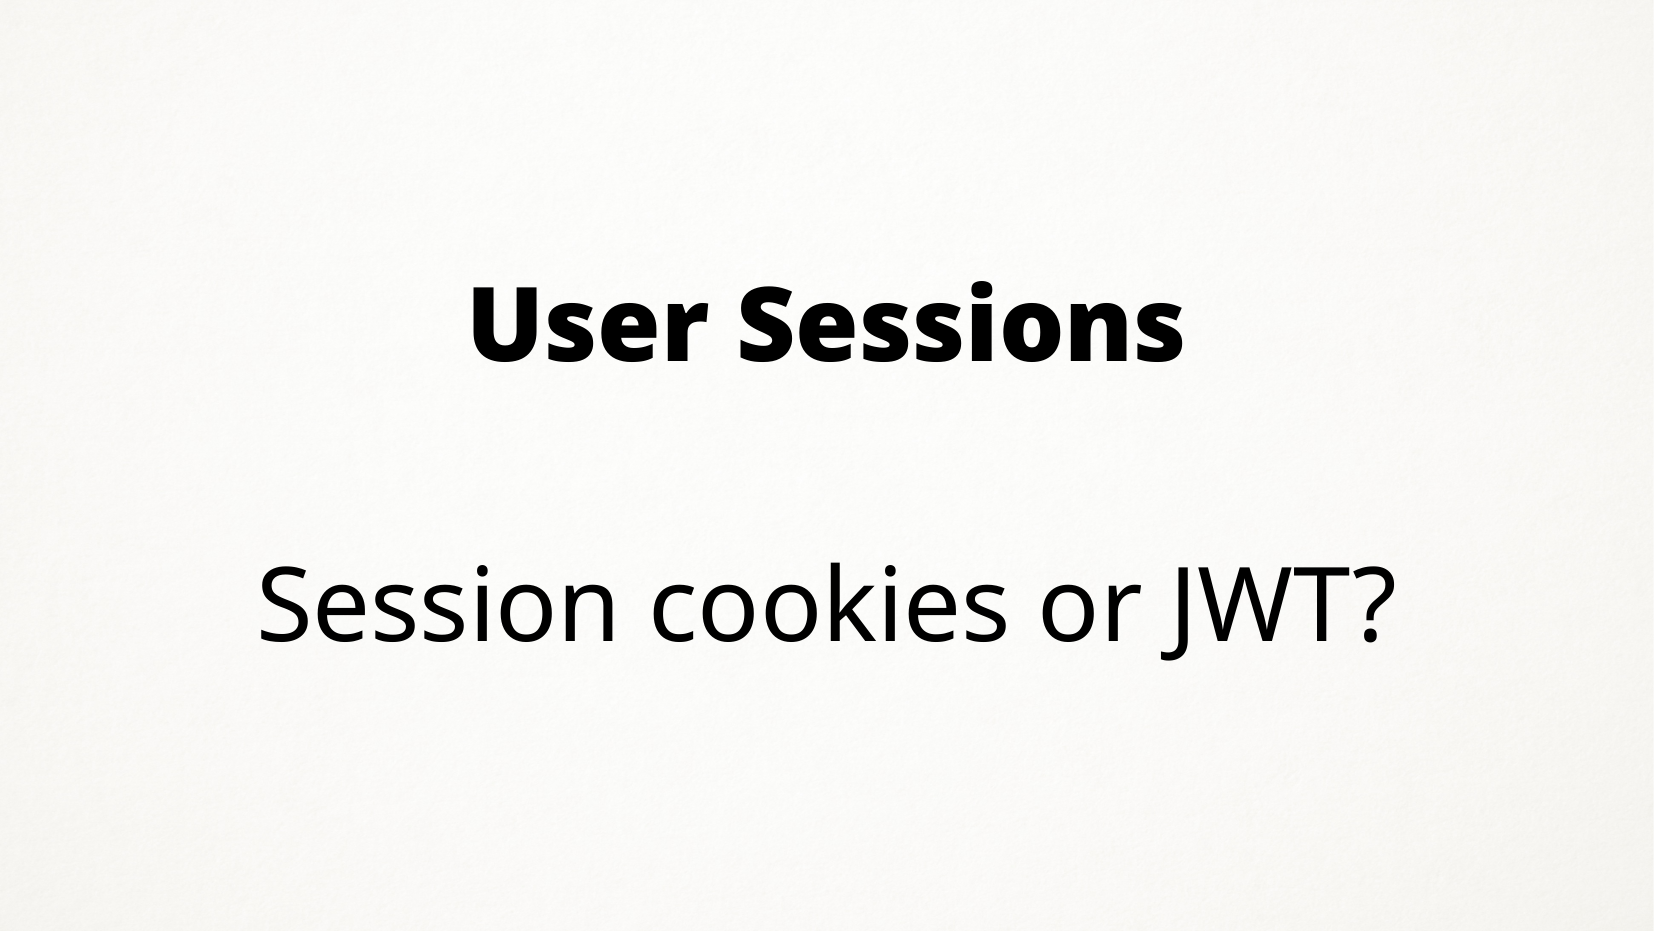

# User Sessions Session cookies or JWT?